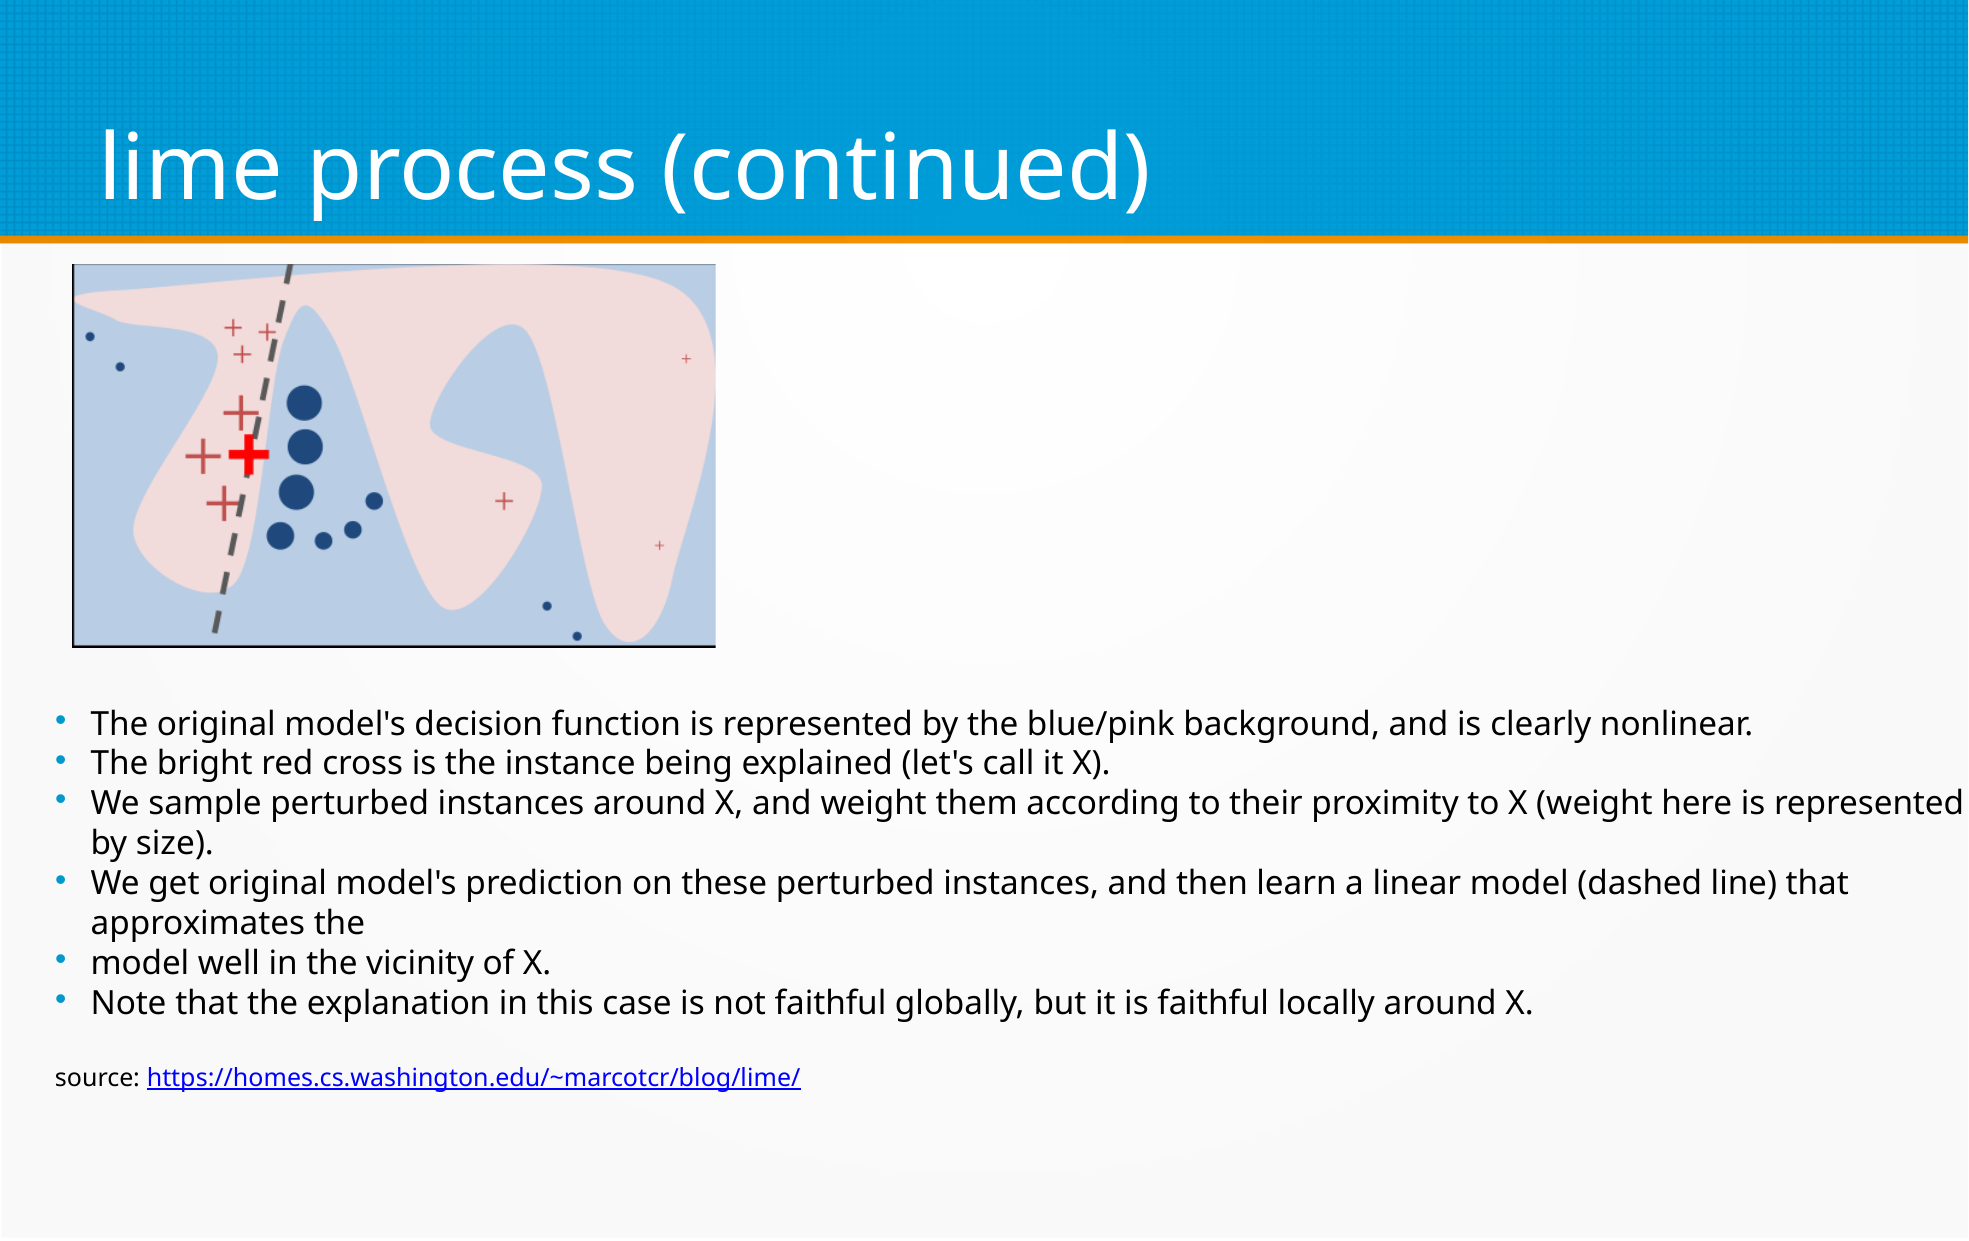

lime process (continued)
The original model's decision function is represented by the blue/pink background, and is clearly nonlinear.
The bright red cross is the instance being explained (let's call it X).
We sample perturbed instances around X, and weight them according to their proximity to X (weight here is represented by size).
We get original model's prediction on these perturbed instances, and then learn a linear model (dashed line) that approximates the
model well in the vicinity of X.
Note that the explanation in this case is not faithful globally, but it is faithful locally around X.
source: https://homes.cs.washington.edu/~marcotcr/blog/lime/